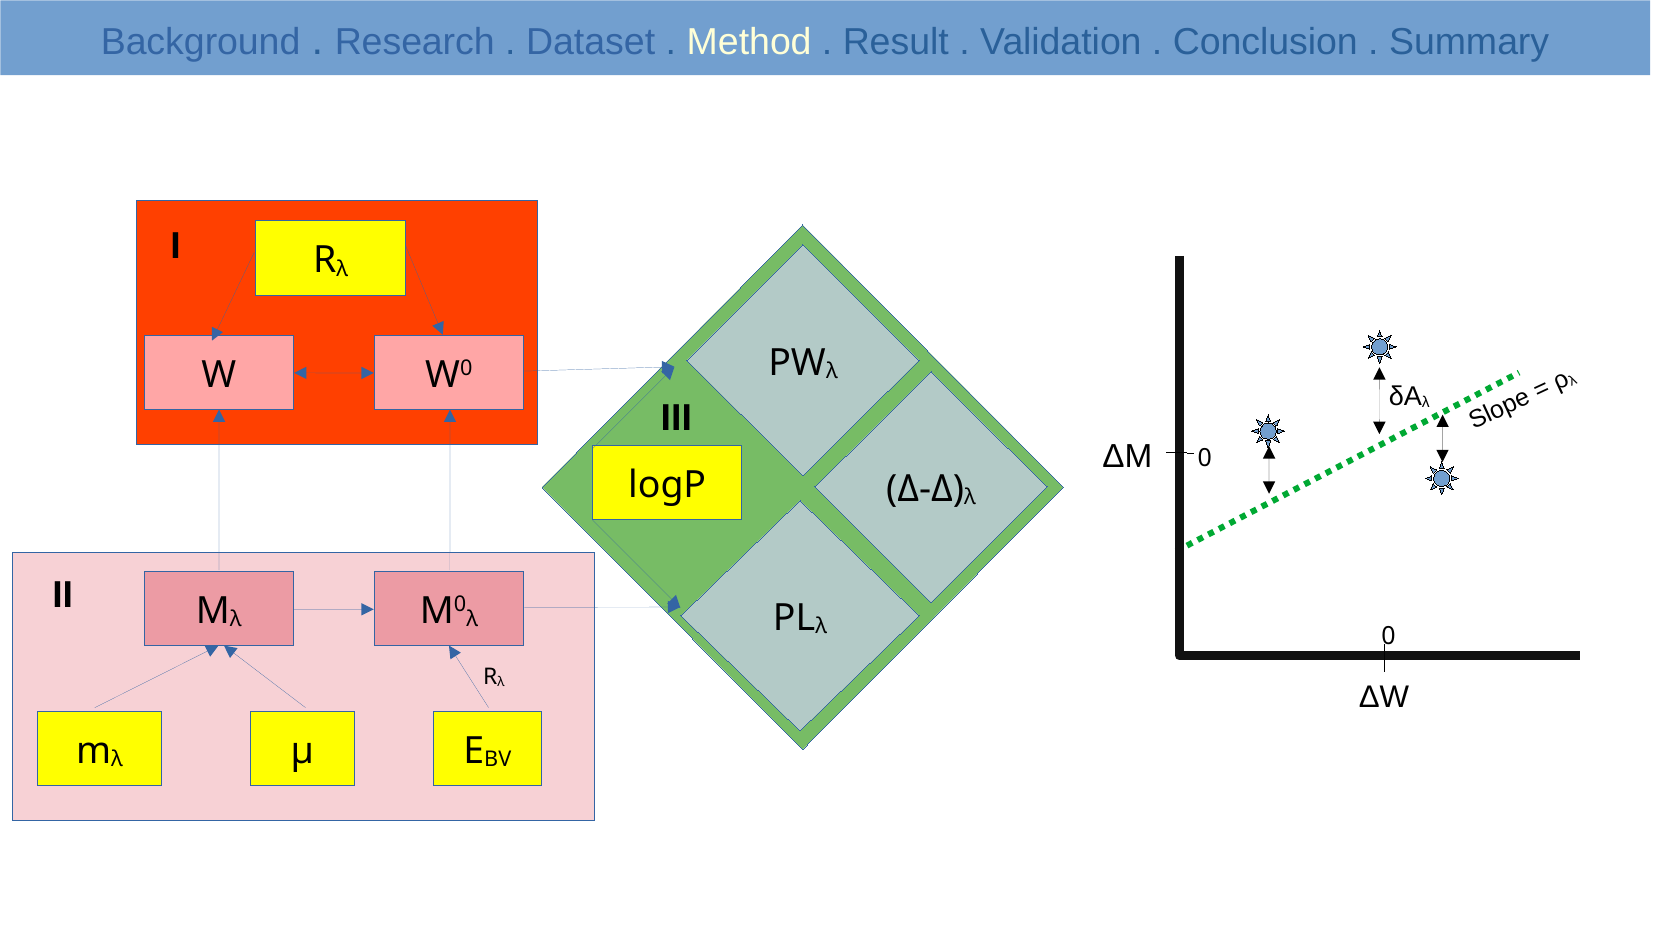

Background . Research . Dataset . Method . Result . Validation . Conclusion . Summary
I
Rλ
PWλ
W
W0
Slope = ρλ
δAλ
(Δ-Δ)λ
III
ΔM
0
logP
PLλ
II
Mλ
M0λ
0
Rλ
ΔW
mλ
µ
EBV
19